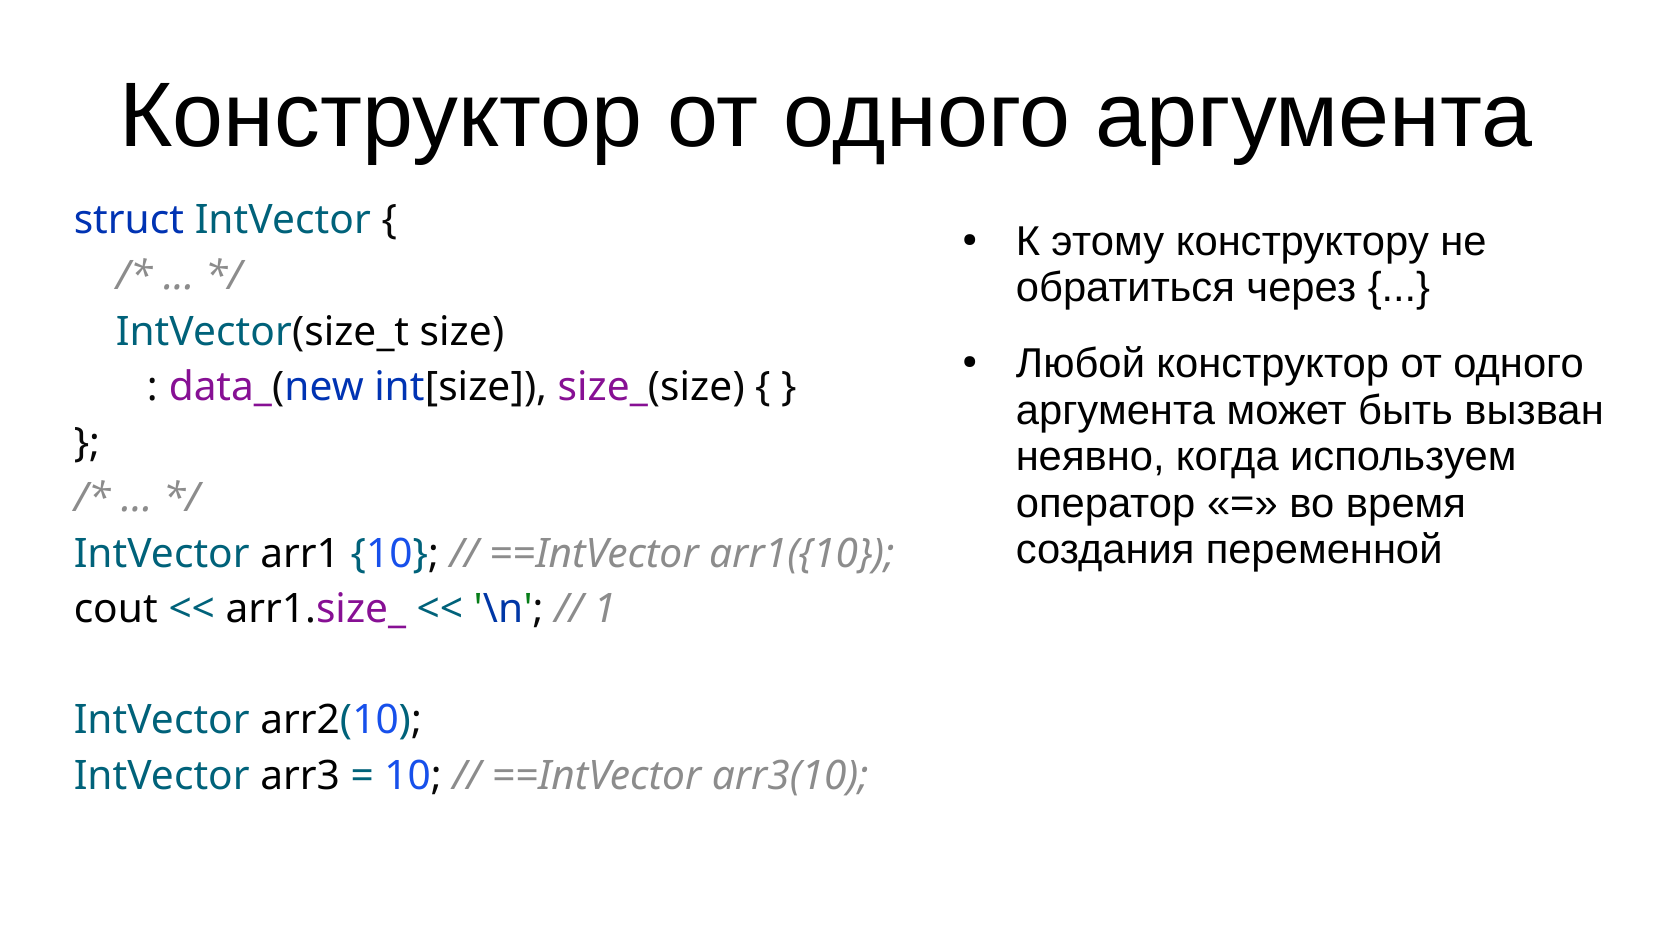

# Конструктор от одного аргумента
struct IntVector {
 /* ... */
 IntVector(size_t size)
 : data_(new int[size]), size_(size) { }
};
/* ... */
IntVector arr1 {10}; // ==IntVector arr1({10});
cout << arr1.size_ << '\n'; // 1
IntVector arr2(10);
IntVector arr3 = 10; // ==IntVector arr3(10);
К этому конструктору не обратиться через {...}
Любой конструктор от одного аргумента может быть вызван неявно, когда используем оператор «=» во время создания переменной